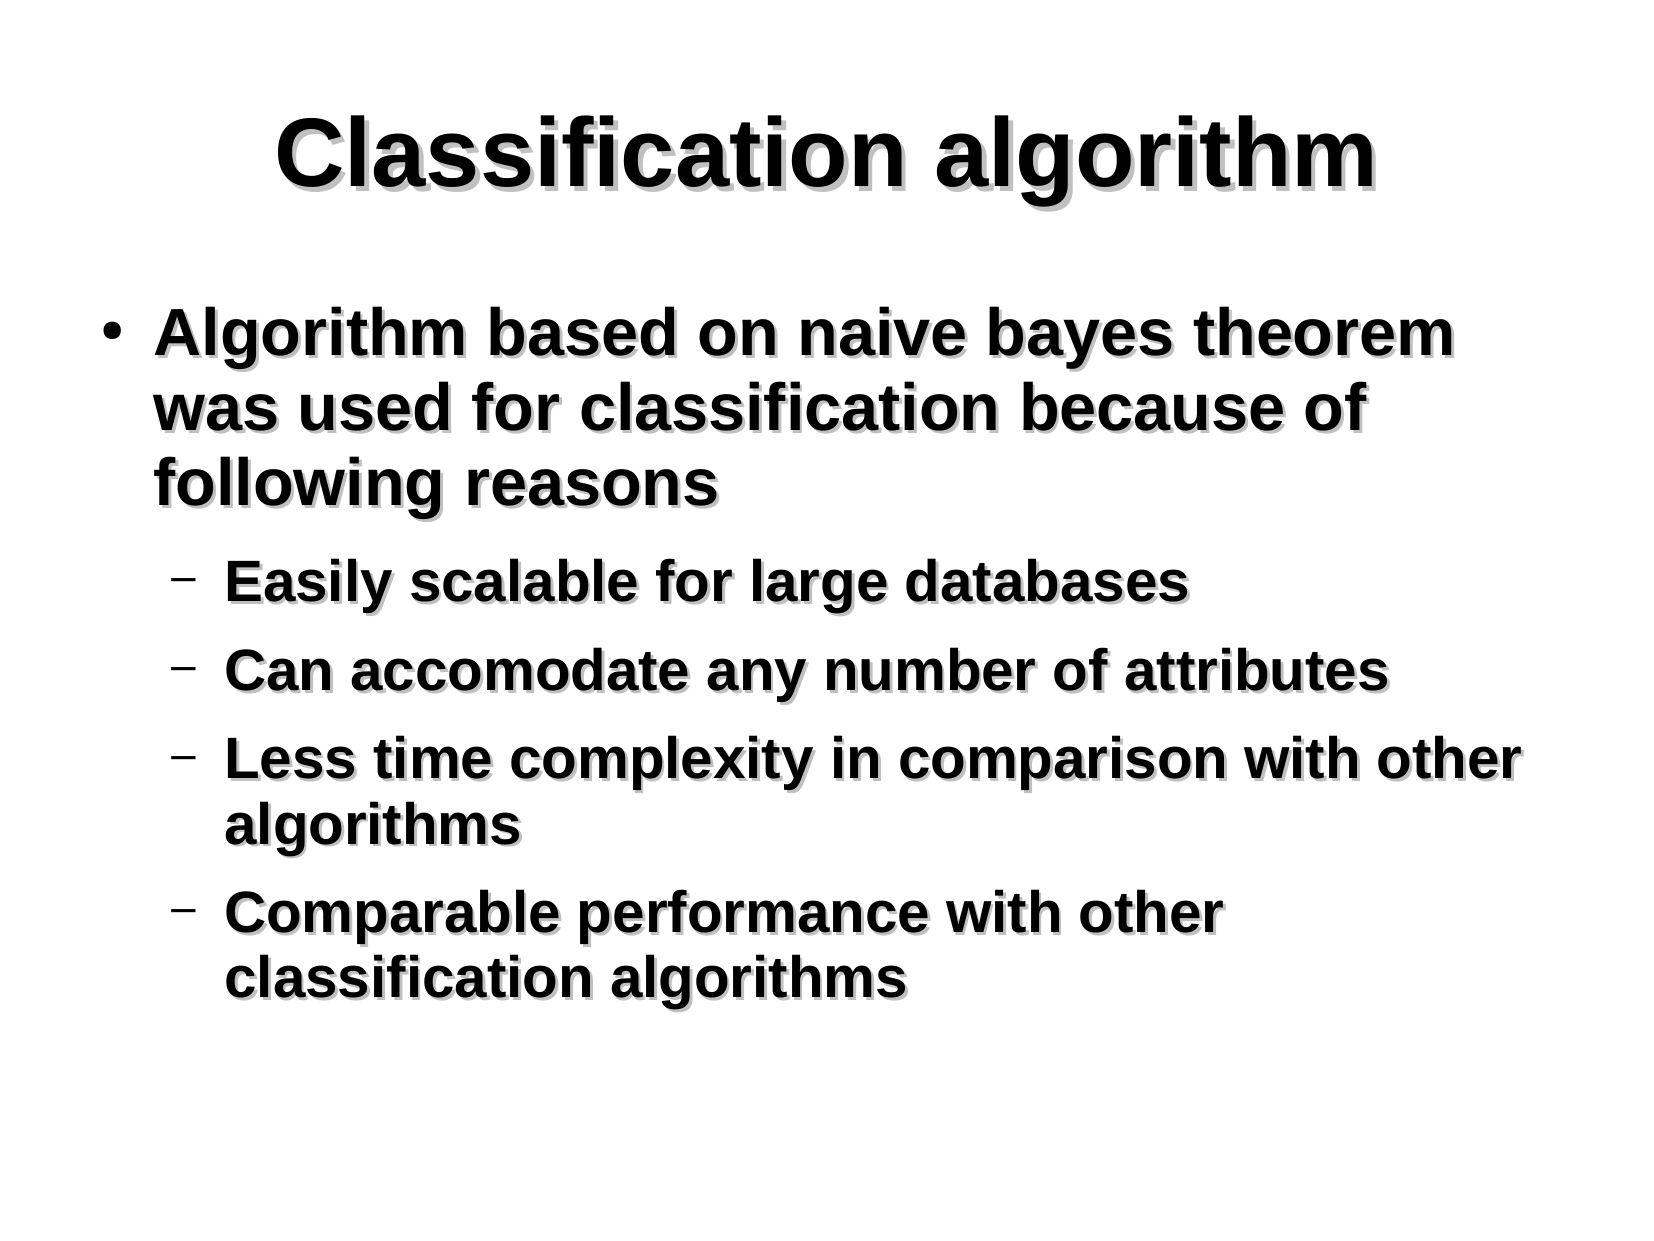

# Classification algorithm
Algorithm based on naive bayes theorem was used for classification because of following reasons
Easily scalable for large databases
Can accomodate any number of attributes
Less time complexity in comparison with other algorithms
Comparable performance with other classification algorithms